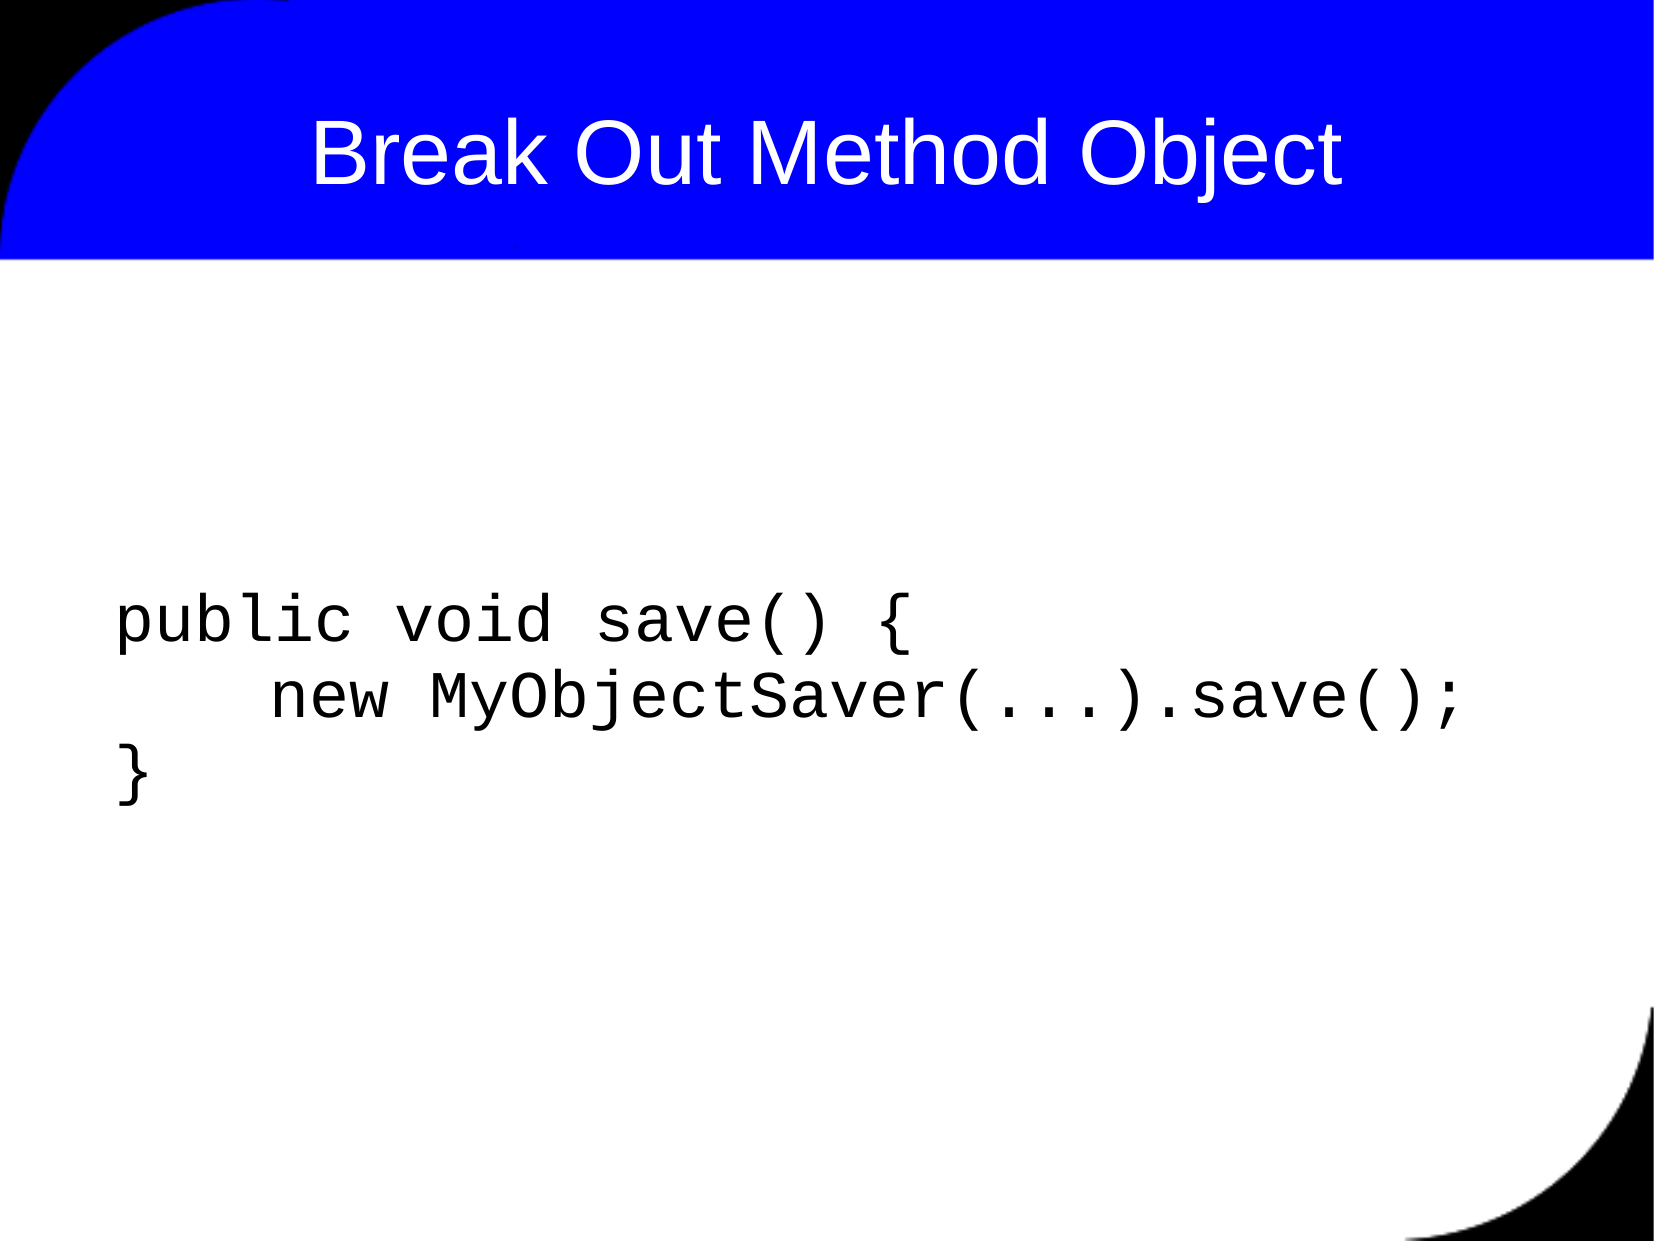

# Break Out Method Object
public void save() {
	 new MyObjectSaver(...).save();
}